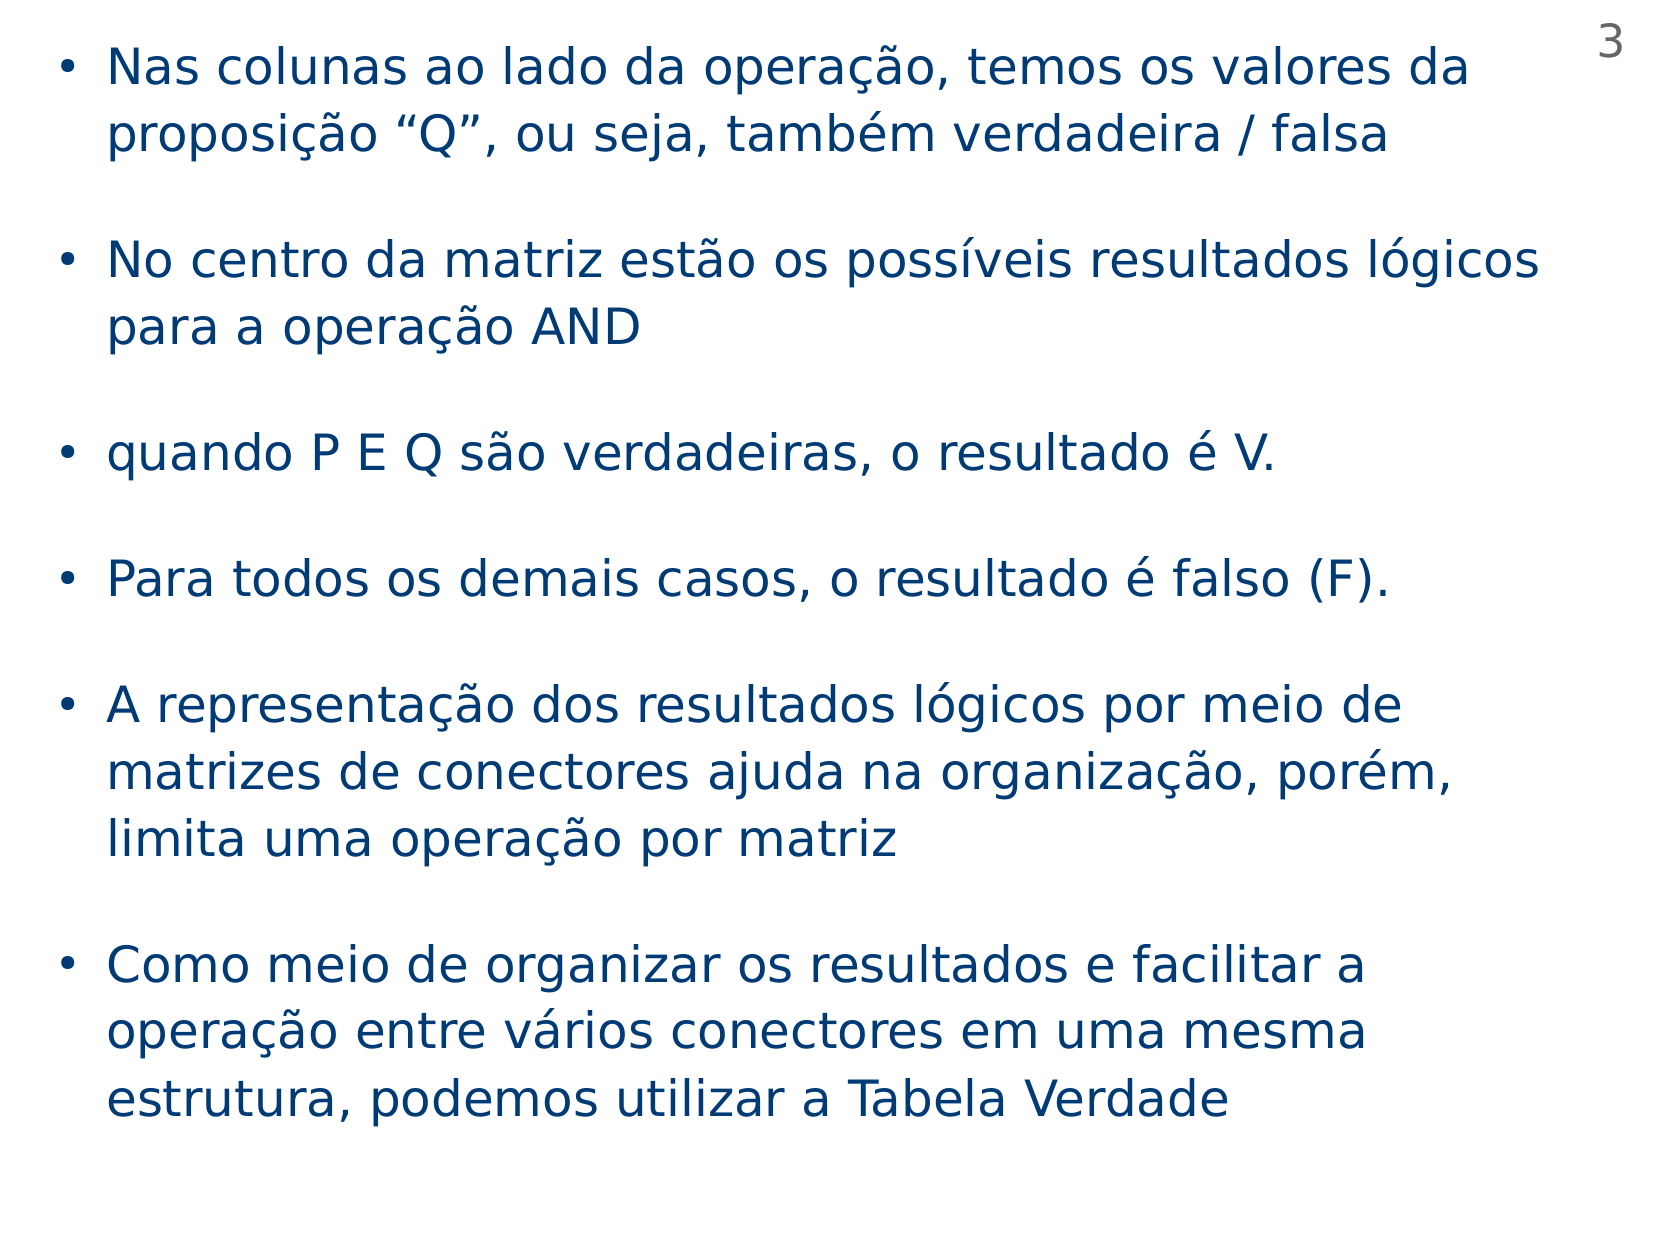

3
#
Nas colunas ao lado da operação, temos os valores da proposição “Q”, ou seja, também verdadeira / falsa
No centro da matriz estão os possíveis resultados lógicos para a operação AND
quando P E Q são verdadeiras, o resultado é V.
Para todos os demais casos, o resultado é falso (F).
A representação dos resultados lógicos por meio de matrizes de conectores ajuda na organização, porém, limita uma operação por matriz
Como meio de organizar os resultados e facilitar a operação entre vários conectores em uma mesma estrutura, podemos utilizar a Tabela Verdade